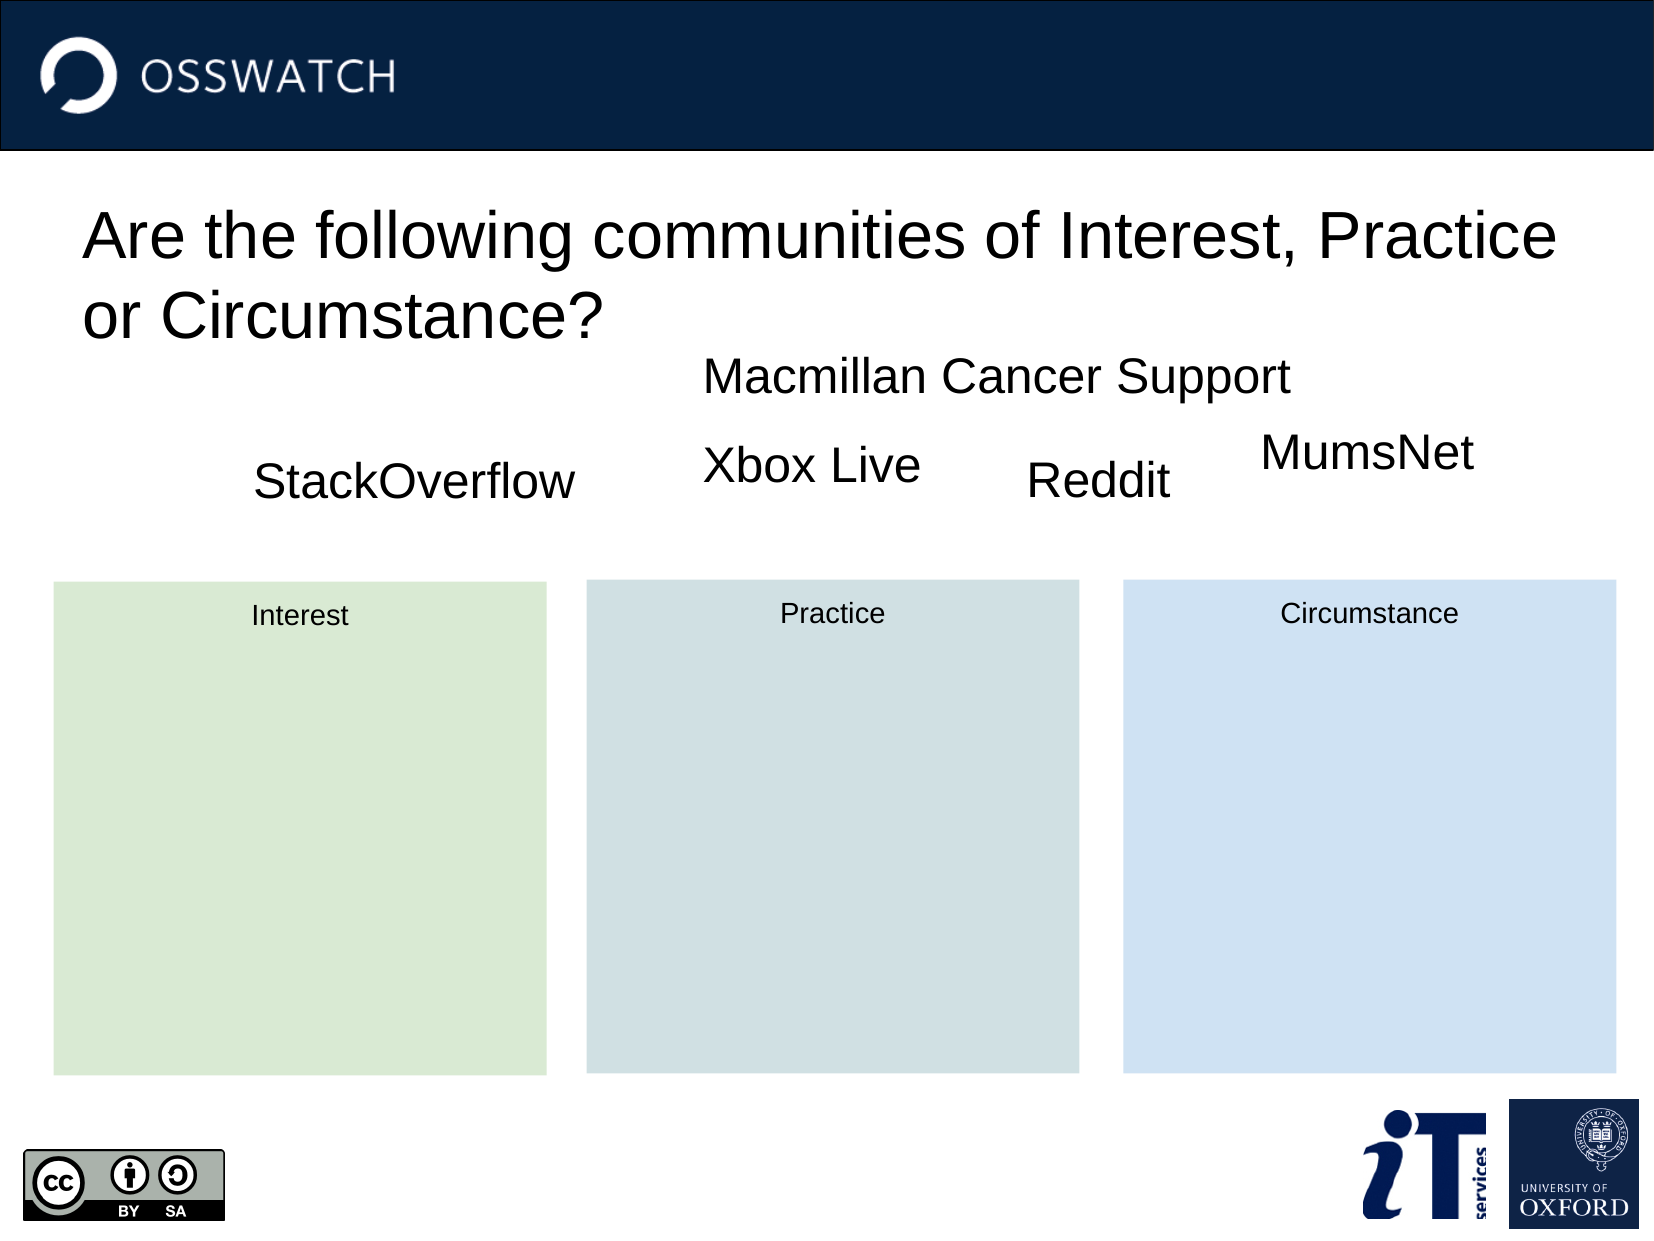

Are the following communities of Interest, Practice or Circumstance?
Macmillan Cancer Support
MumsNet
Xbox Live
Reddit
StackOverflow
Practice
Circumstance
Interest